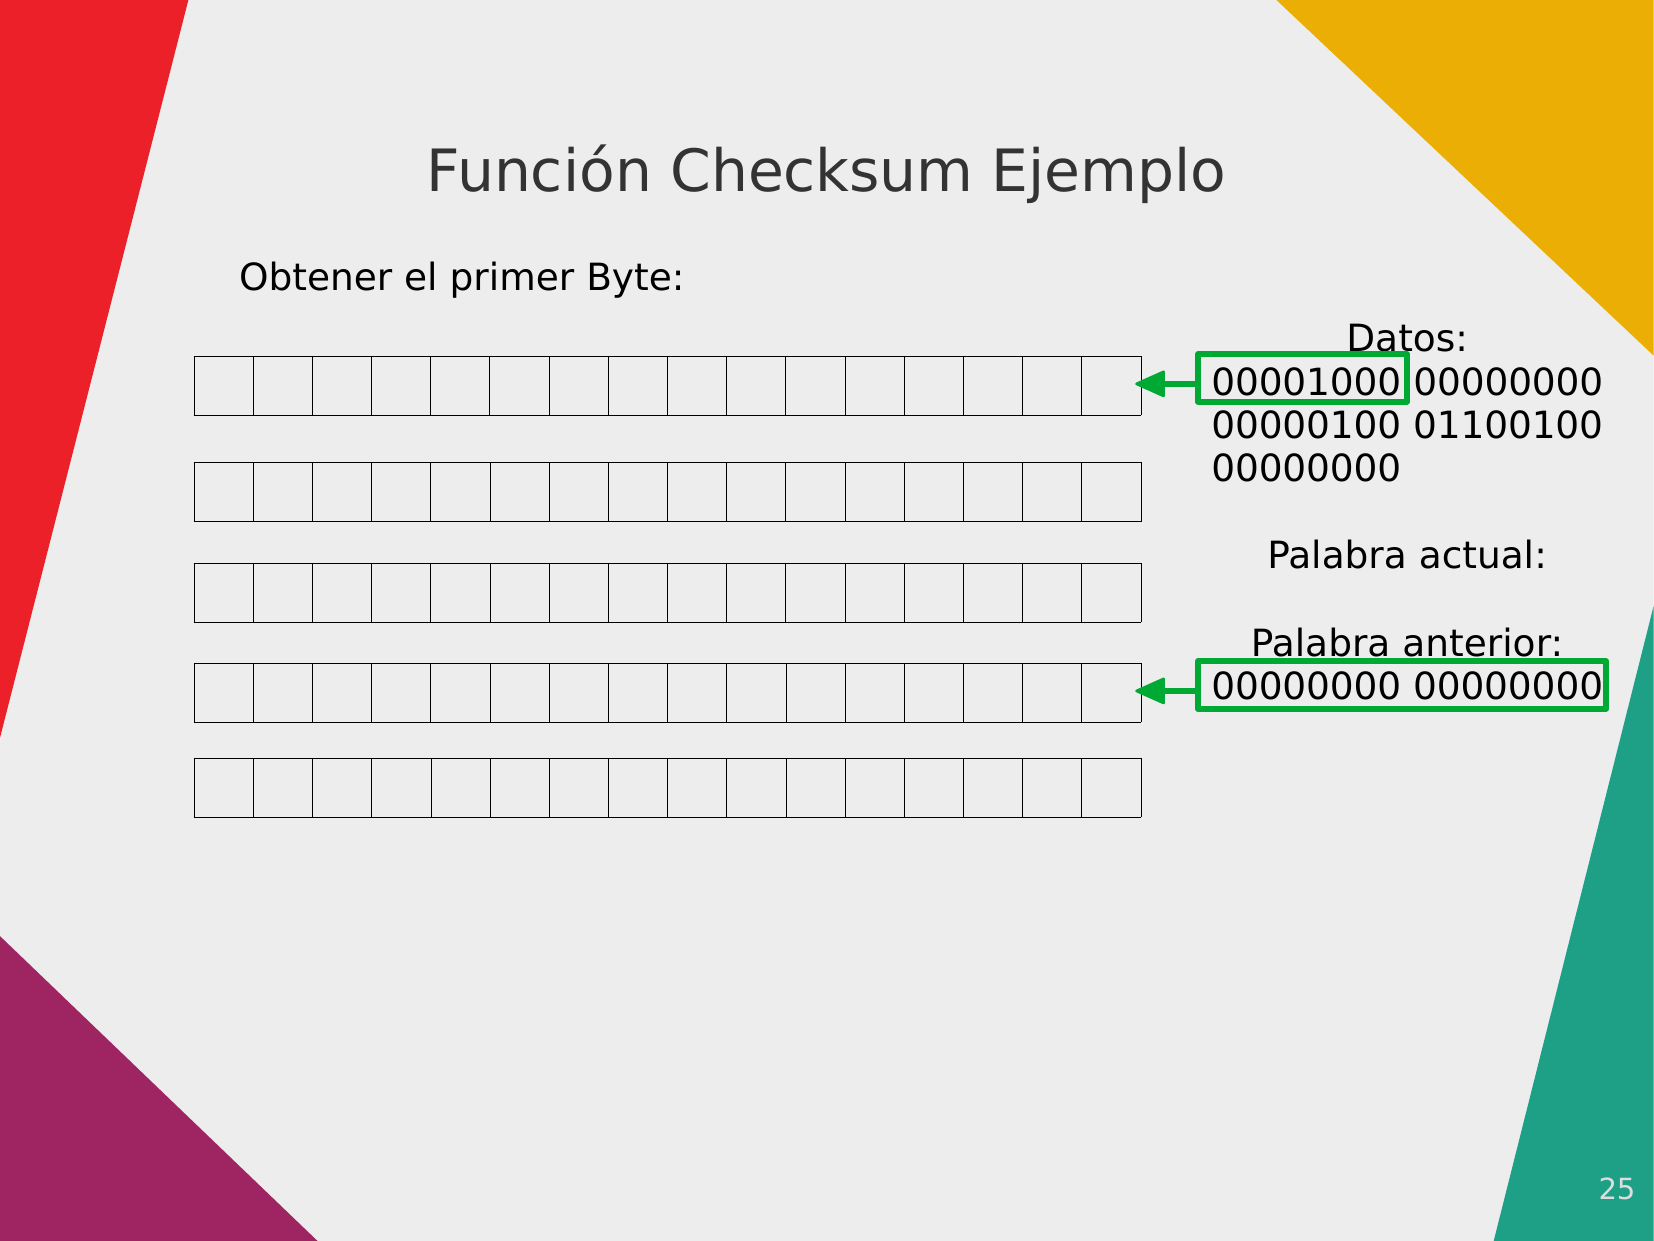

# Función Checksum Ejemplo
Obtener el primer Byte:
Datos:
00001000 00000000
00000100 01100100
00000000
Palabra actual:
Palabra anterior:
00000000 00000000
| | | | | | | | | | | | | | | | |
| --- | --- | --- | --- | --- | --- | --- | --- | --- | --- | --- | --- | --- | --- | --- | --- |
| | | | | | | | | | | | | | | | |
| --- | --- | --- | --- | --- | --- | --- | --- | --- | --- | --- | --- | --- | --- | --- | --- |
| | | | | | | | | | | | | | | | |
| --- | --- | --- | --- | --- | --- | --- | --- | --- | --- | --- | --- | --- | --- | --- | --- |
| | | | | | | | | | | | | | | | |
| --- | --- | --- | --- | --- | --- | --- | --- | --- | --- | --- | --- | --- | --- | --- | --- |
| | | | | | | | | | | | | | | | |
| --- | --- | --- | --- | --- | --- | --- | --- | --- | --- | --- | --- | --- | --- | --- | --- |
25